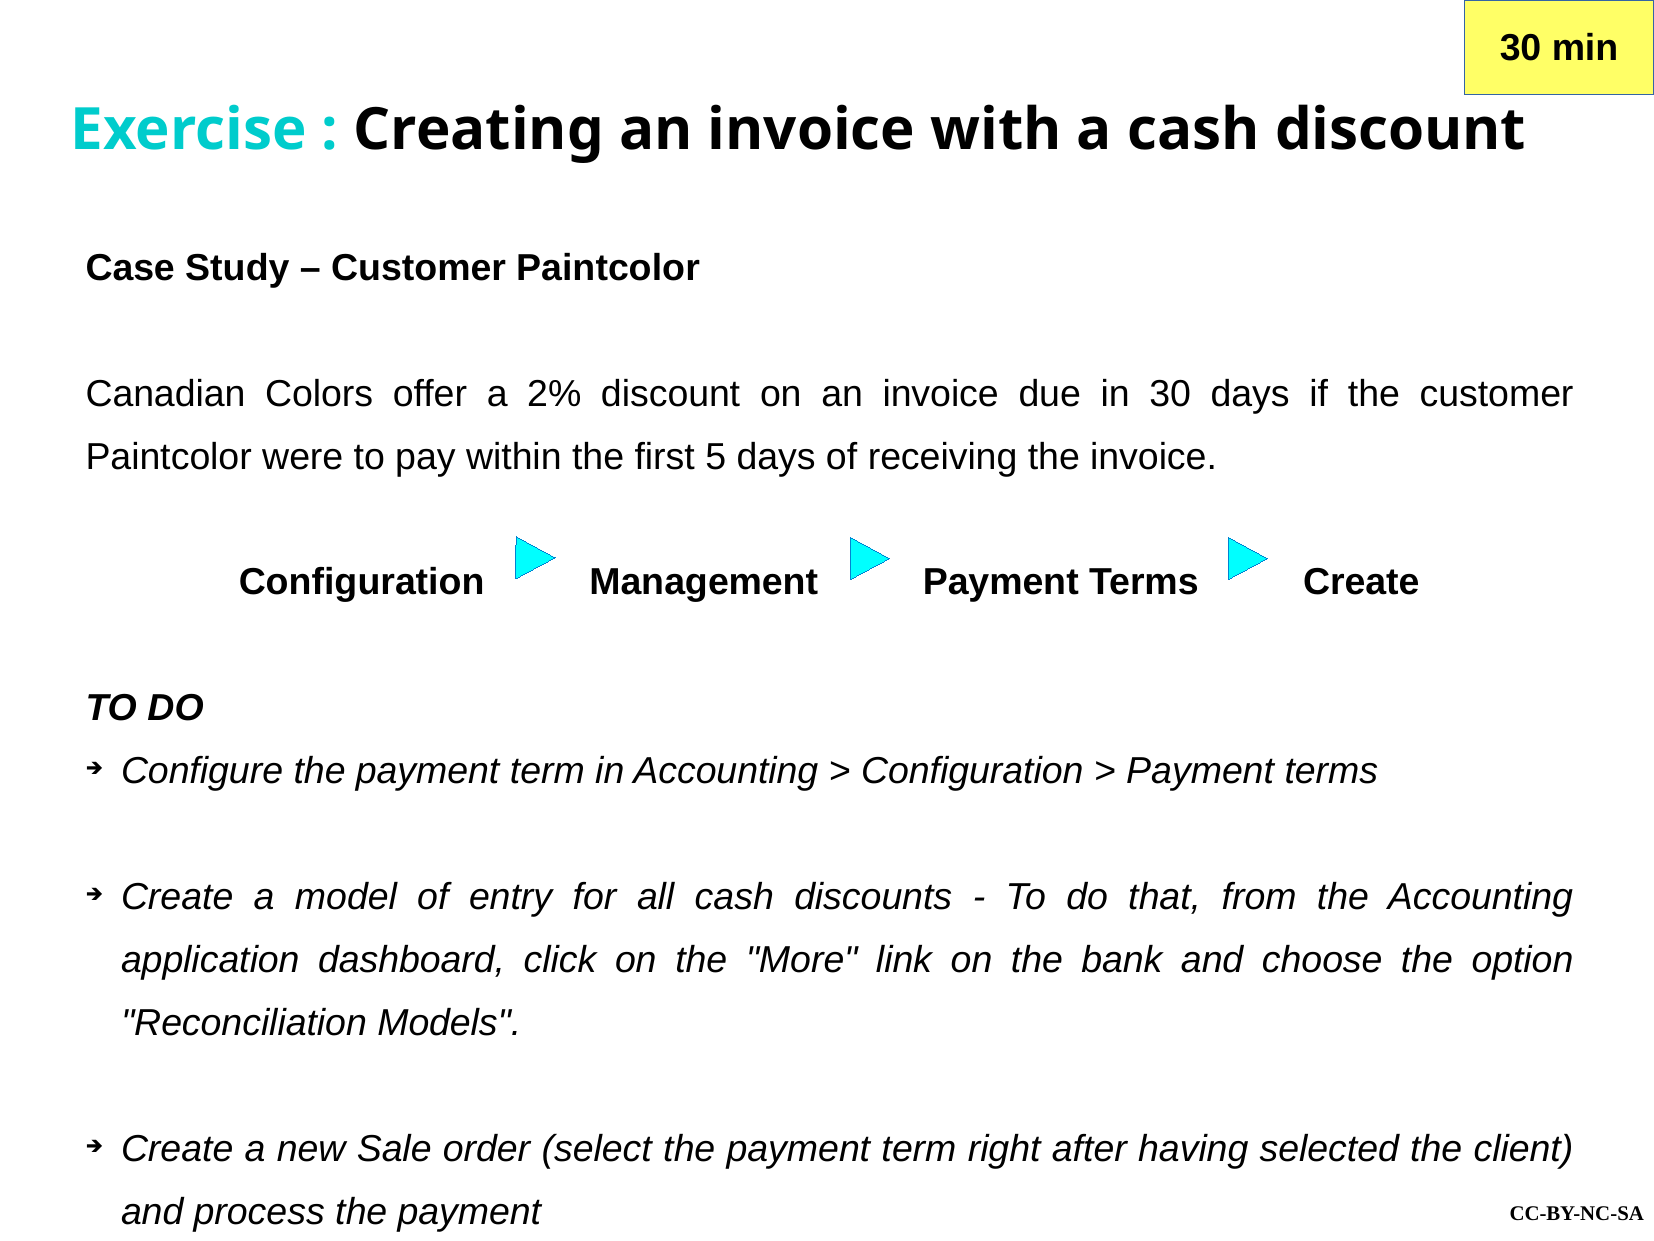

30 min
# Exercise : Creating an invoice with a cash discount
Case Study – Customer Paintcolor
Canadian Colors offer a 2% discount on an invoice due in 30 days if the customer Paintcolor were to pay within the first 5 days of receiving the invoice.
Configuration Management Payment Terms Create
TO DO
Configure the payment term in Accounting > Configuration > Payment terms
Create a model of entry for all cash discounts - To do that, from the Accounting application dashboard, click on the "More" link on the bank and choose the option "Reconciliation Models".
Create a new Sale order (select the payment term right after having selected the client) and process the payment